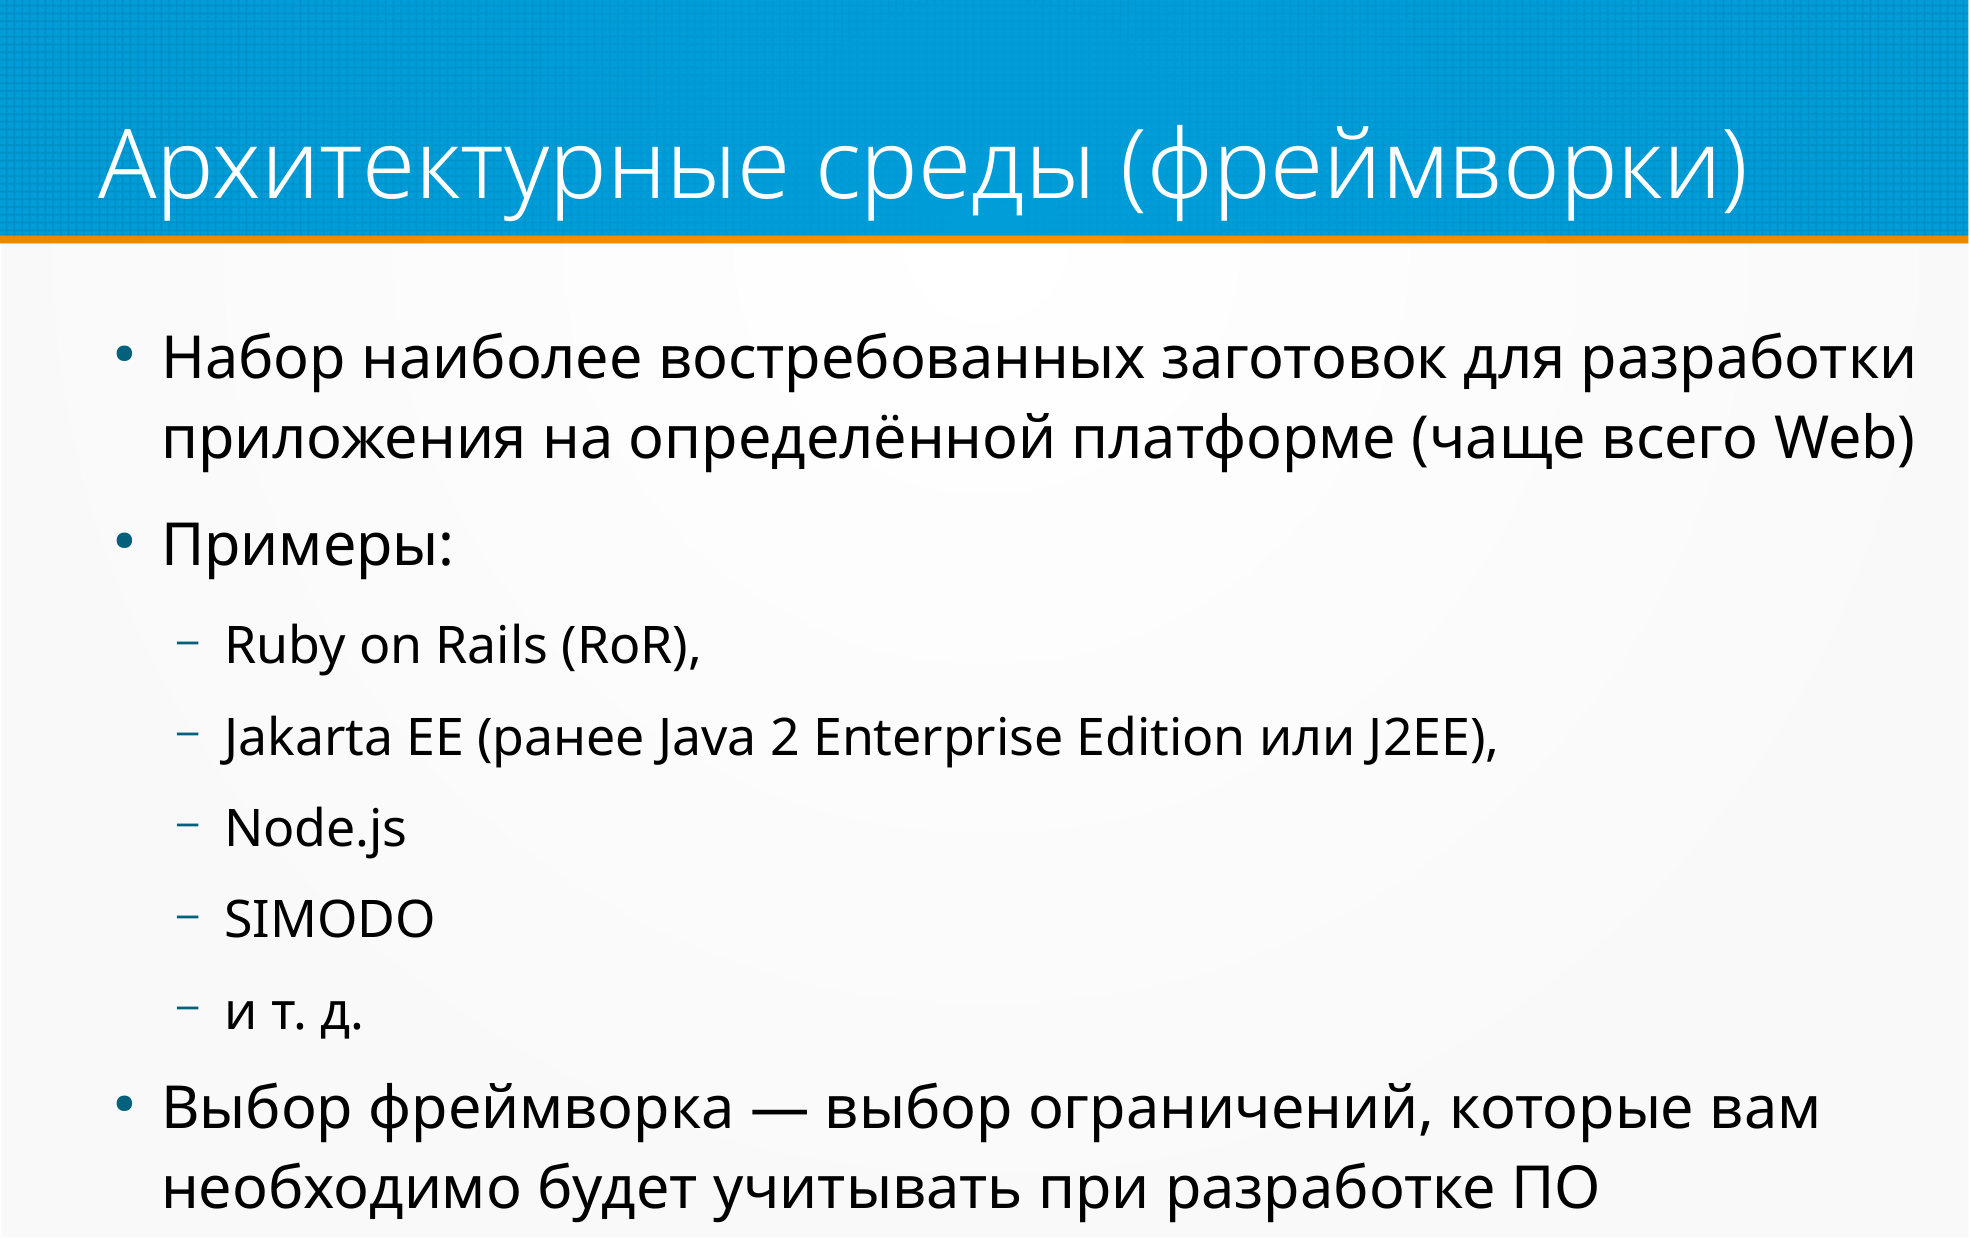

# Архитектурные среды (фреймворки)
Набор наиболее востребованных заготовок для разработки приложения на определённой платформе (чаще всего Web)
Примеры:
Ruby on Rails (RoR),
Jakarta EE (ранее Java 2 Enterprise Edition или J2EE),
Node.js
SIMODO
и т. д.
Выбор фреймворка — выбор ограничений, которые вам необходимо будет учитывать при разработке ПО